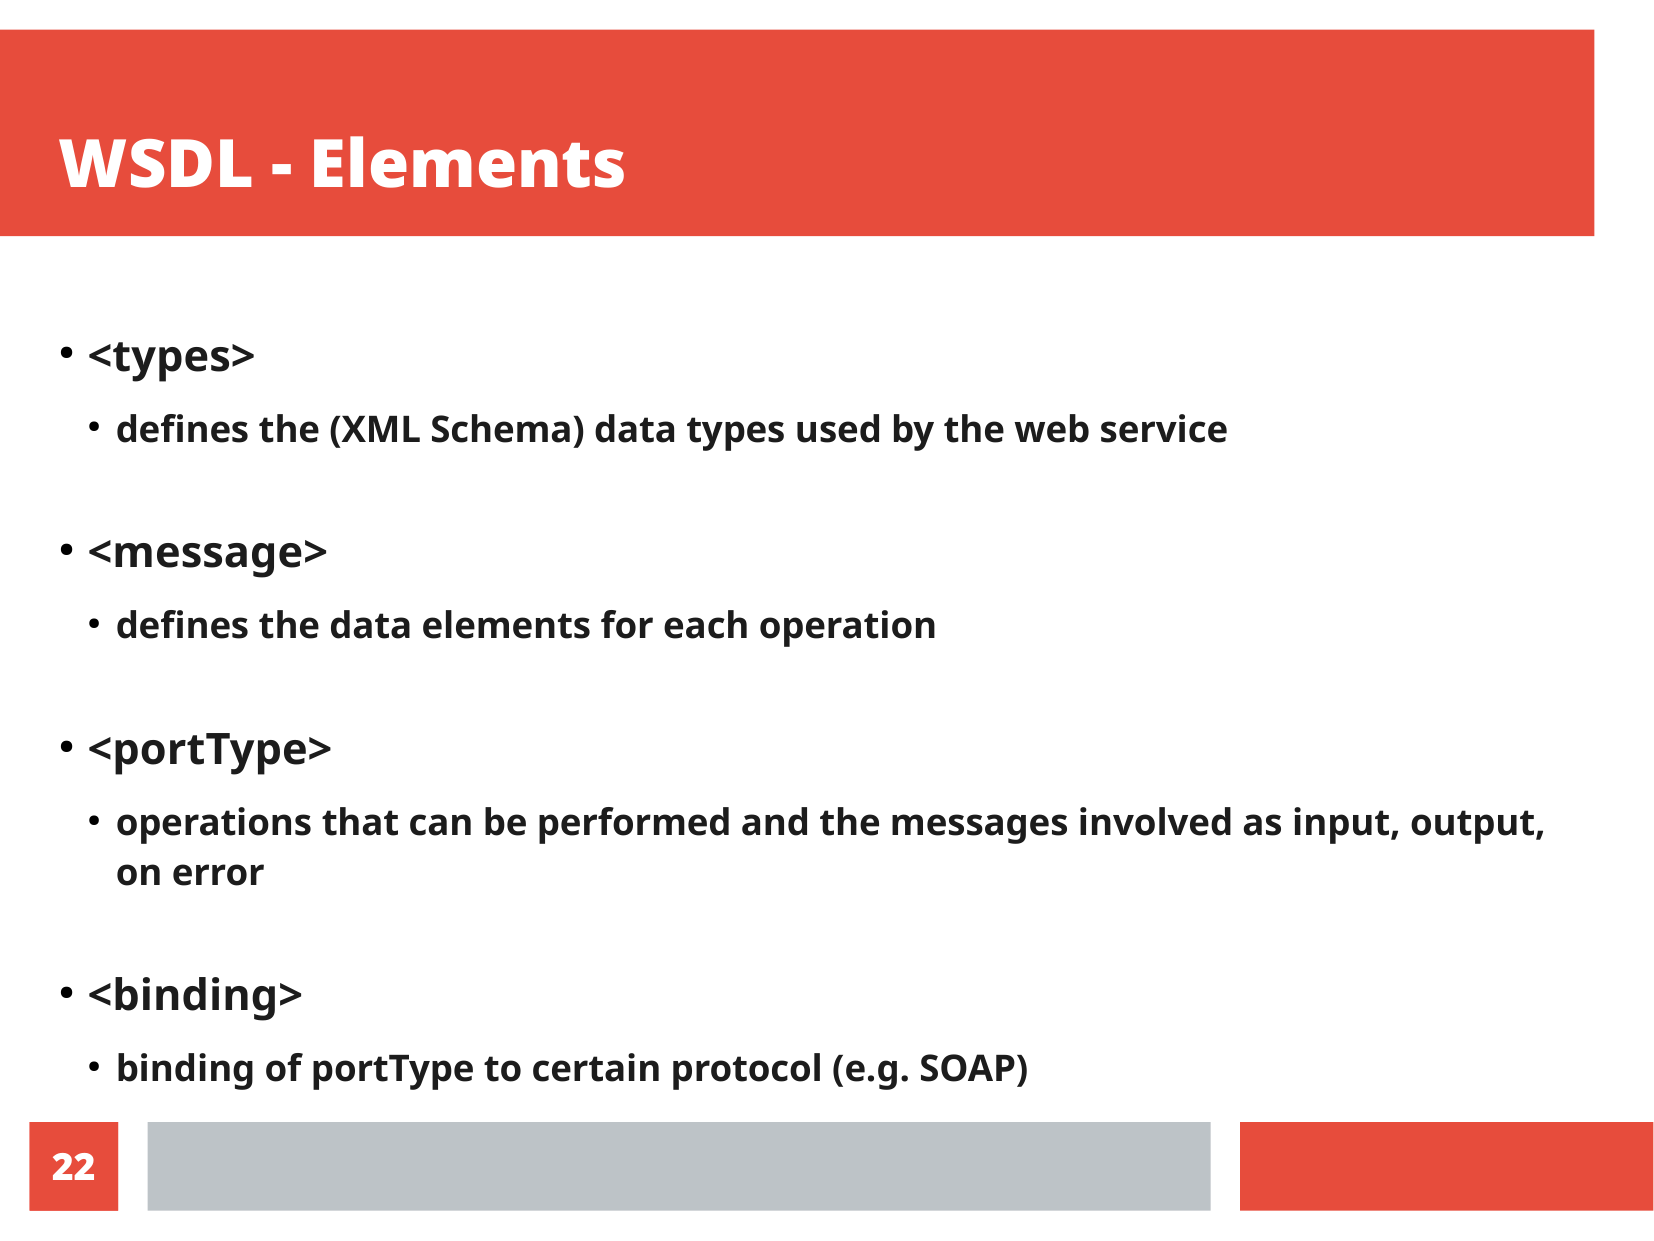

# WSDL - Elements
<types>
defines the (XML Schema) data types used by the web service
<message>
defines the data elements for each operation
<portType>
operations that can be performed and the messages involved as input, output, on error
<binding>
binding of portType to certain protocol (e.g. SOAP)
22